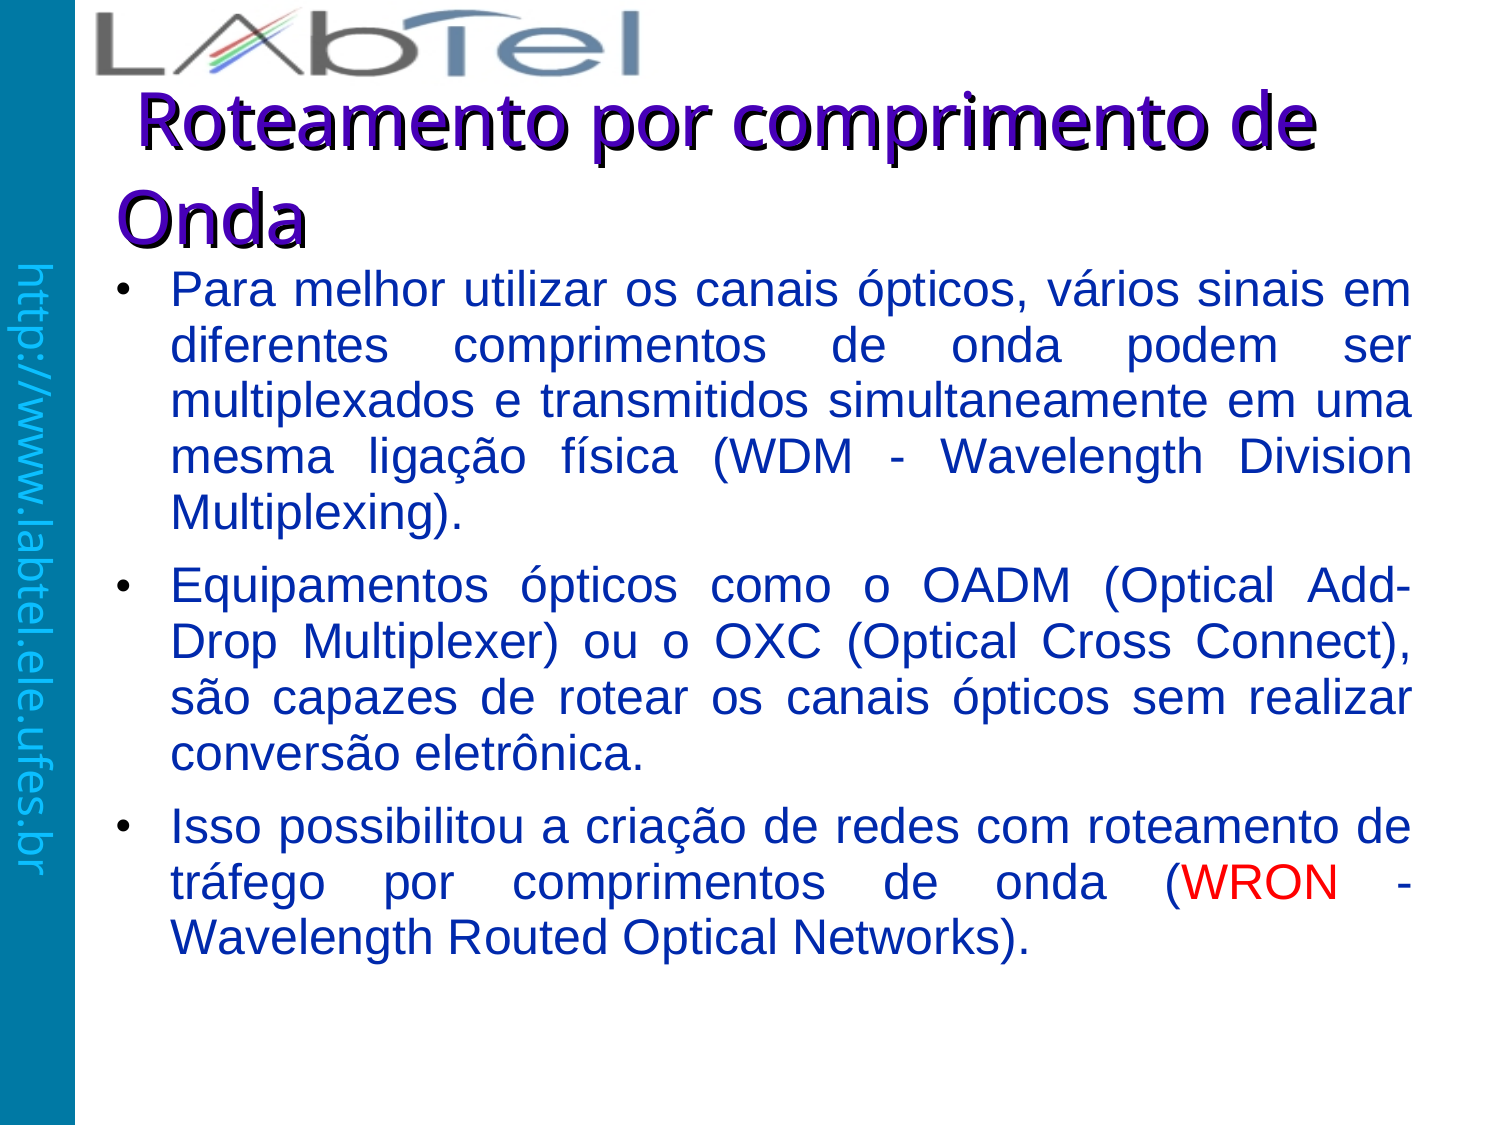

# Roteamento por comprimento de Onda
Para melhor utilizar os canais ópticos, vários sinais em diferentes comprimentos de onda podem ser multiplexados e transmitidos simultaneamente em uma mesma ligação física (WDM - Wavelength Division Multiplexing).
Equipamentos ópticos como o OADM (Optical Add-Drop Multiplexer) ou o OXC (Optical Cross Connect), são capazes de rotear os canais ópticos sem realizar conversão eletrônica.
Isso possibilitou a criação de redes com roteamento de tráfego por comprimentos de onda (WRON - Wavelength Routed Optical Networks).